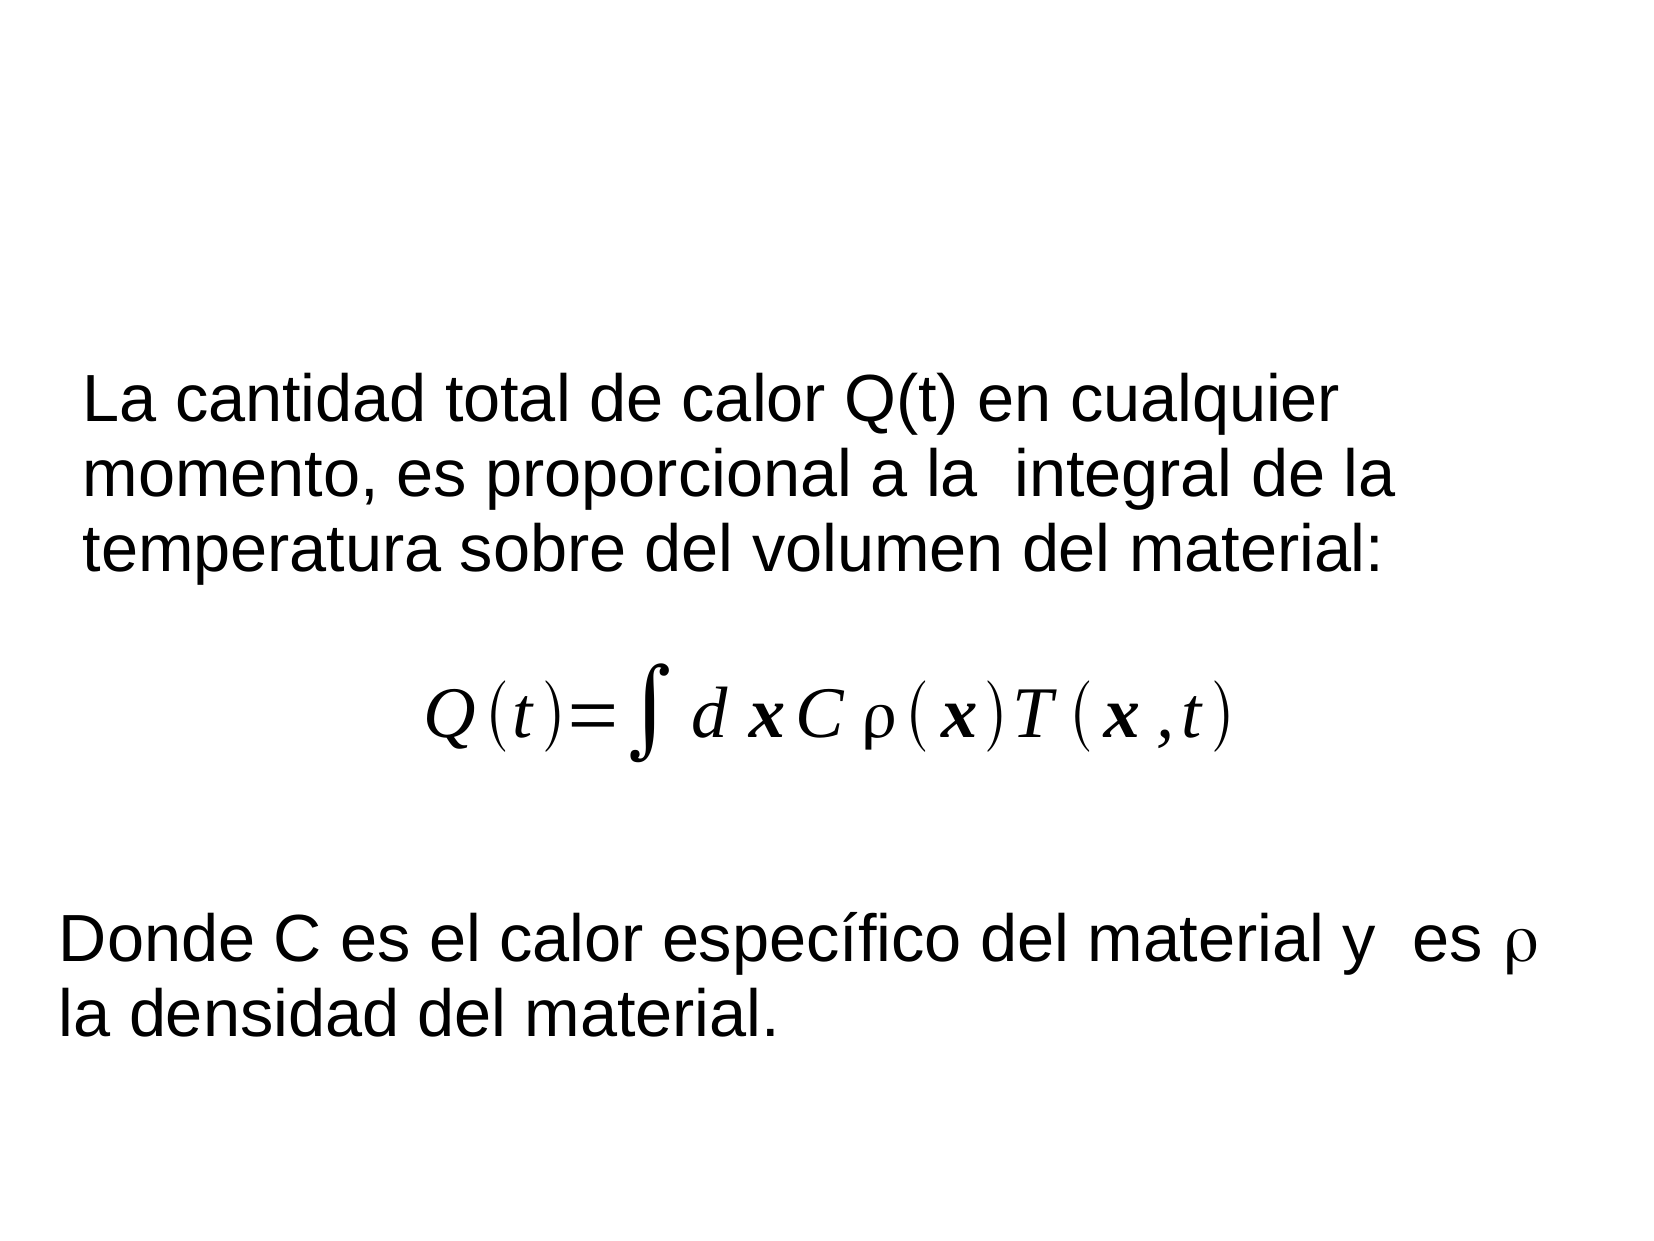

#
La cantidad total de calor Q(t) en cualquier momento, es proporcional a la integral de la temperatura sobre del volumen del material:
Donde C es el calor específico del material y es r la densidad del material.